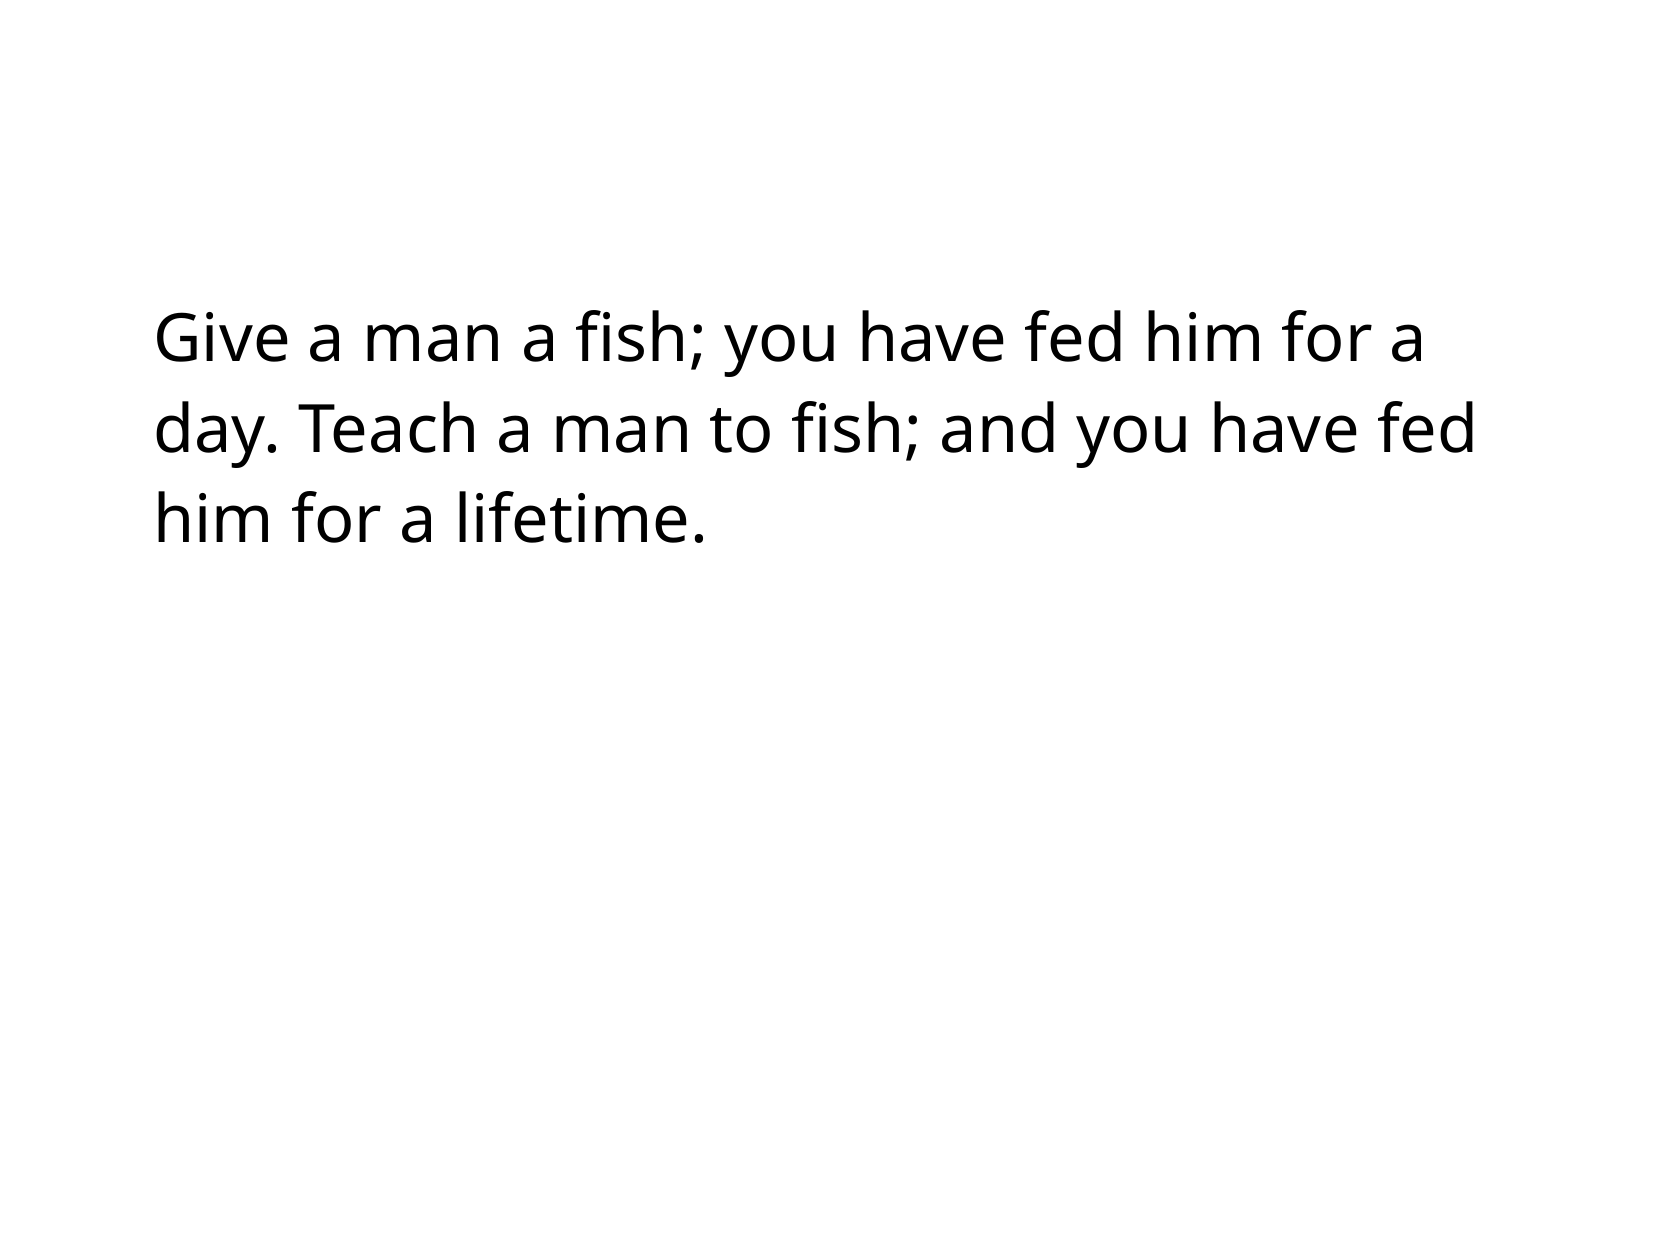

# Give a man a fish; you have fed him for a day. Teach a man to fish; and you have fed him for a lifetime.